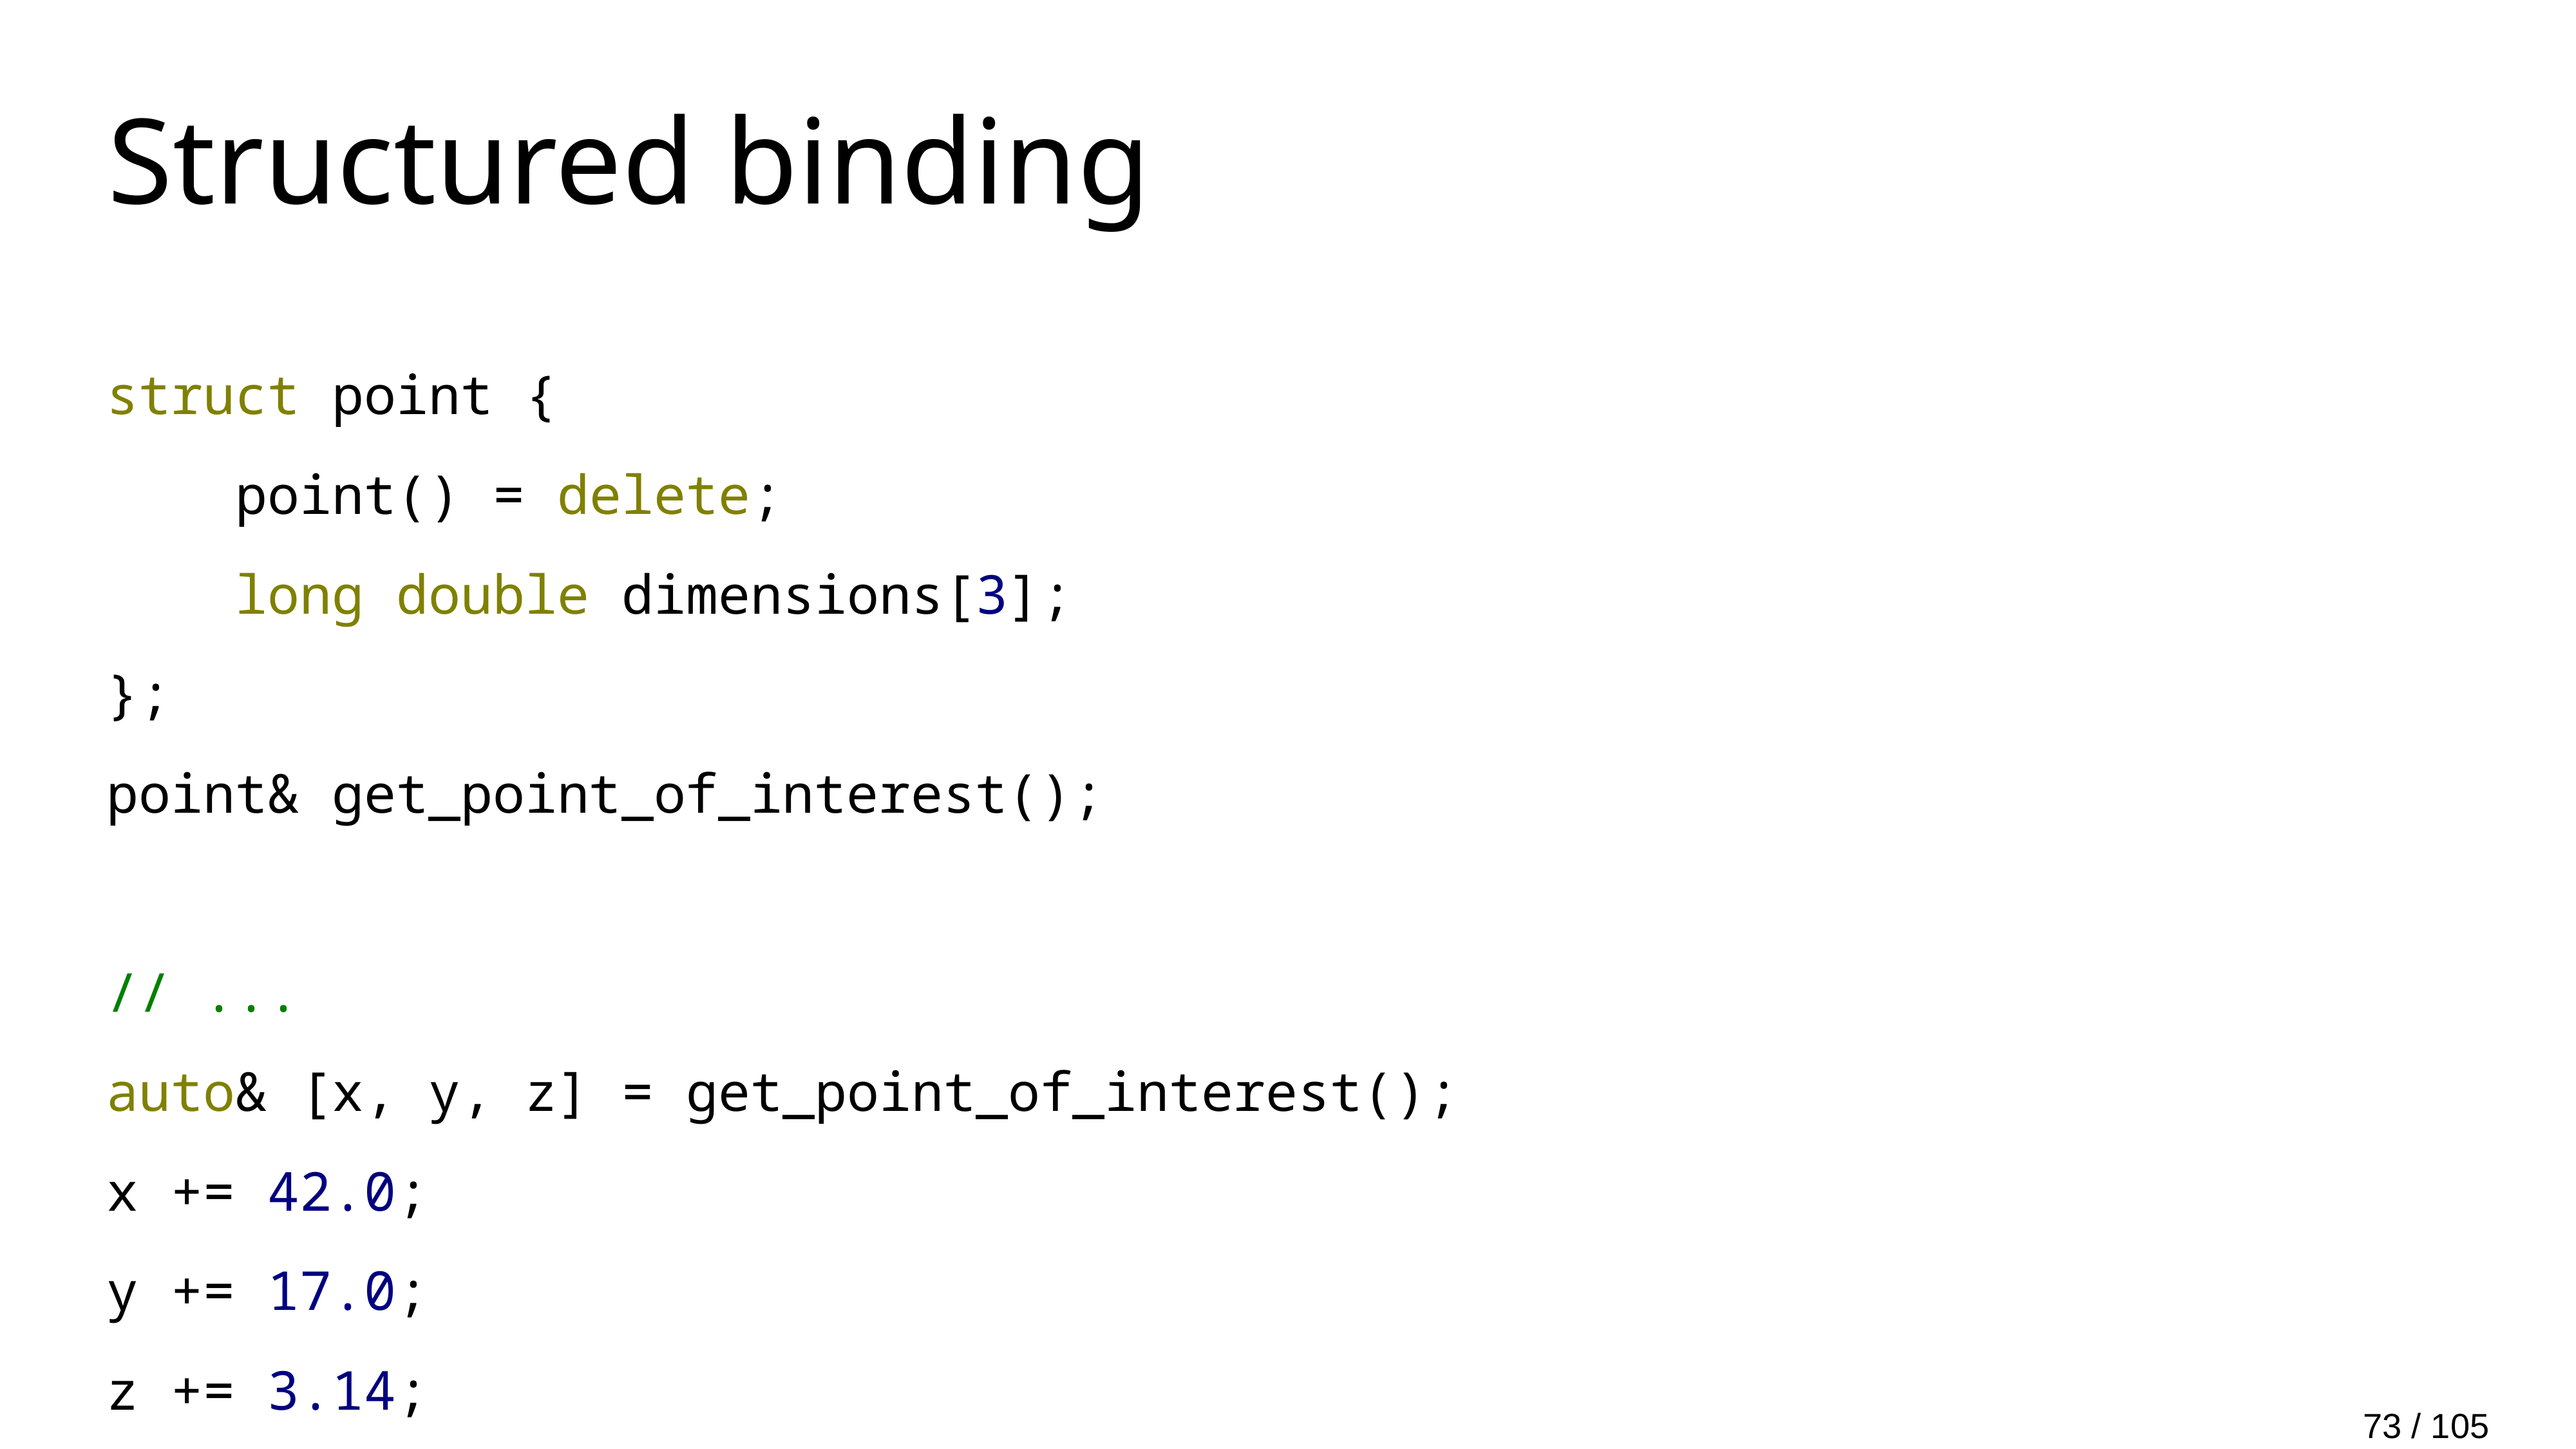

# Structured binding
struct point {
 point() = delete;
 long double dimensions[3];
};
point& get_point_of_interest();
// ...
auto& [x, y, z] = get_point_of_interest();
x += 42.0;
y += 17.0;
z += 3.14;